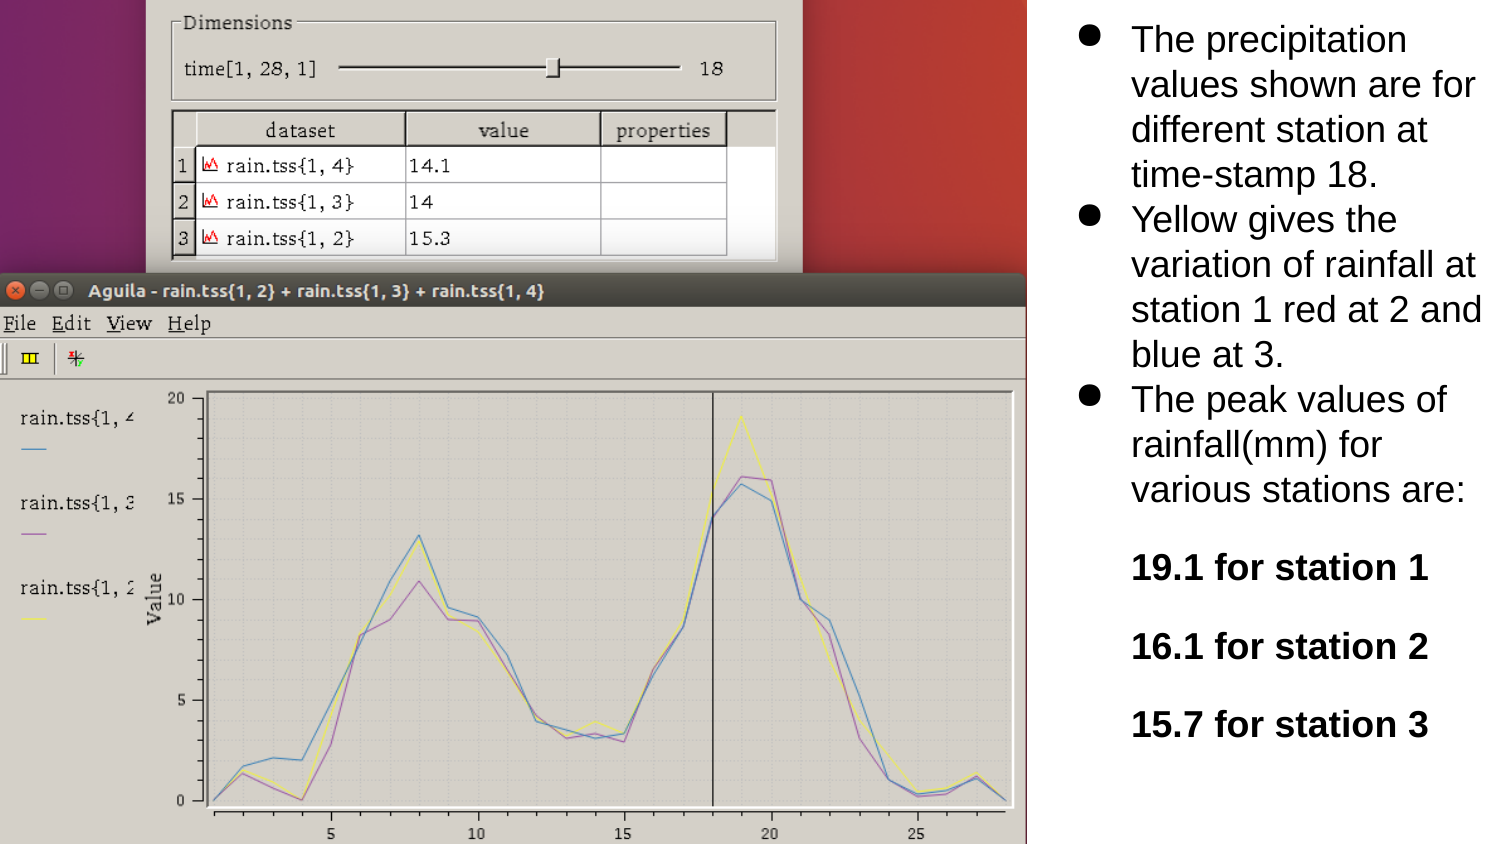

# The precipitation values shown are for different station at time-stamp 18.
Yellow gives the variation of rainfall at station 1 red at 2 and blue at 3.
The peak values of rainfall(mm) for various stations are:
19.1 for station 1
16.1 for station 2
15.7 for station 3